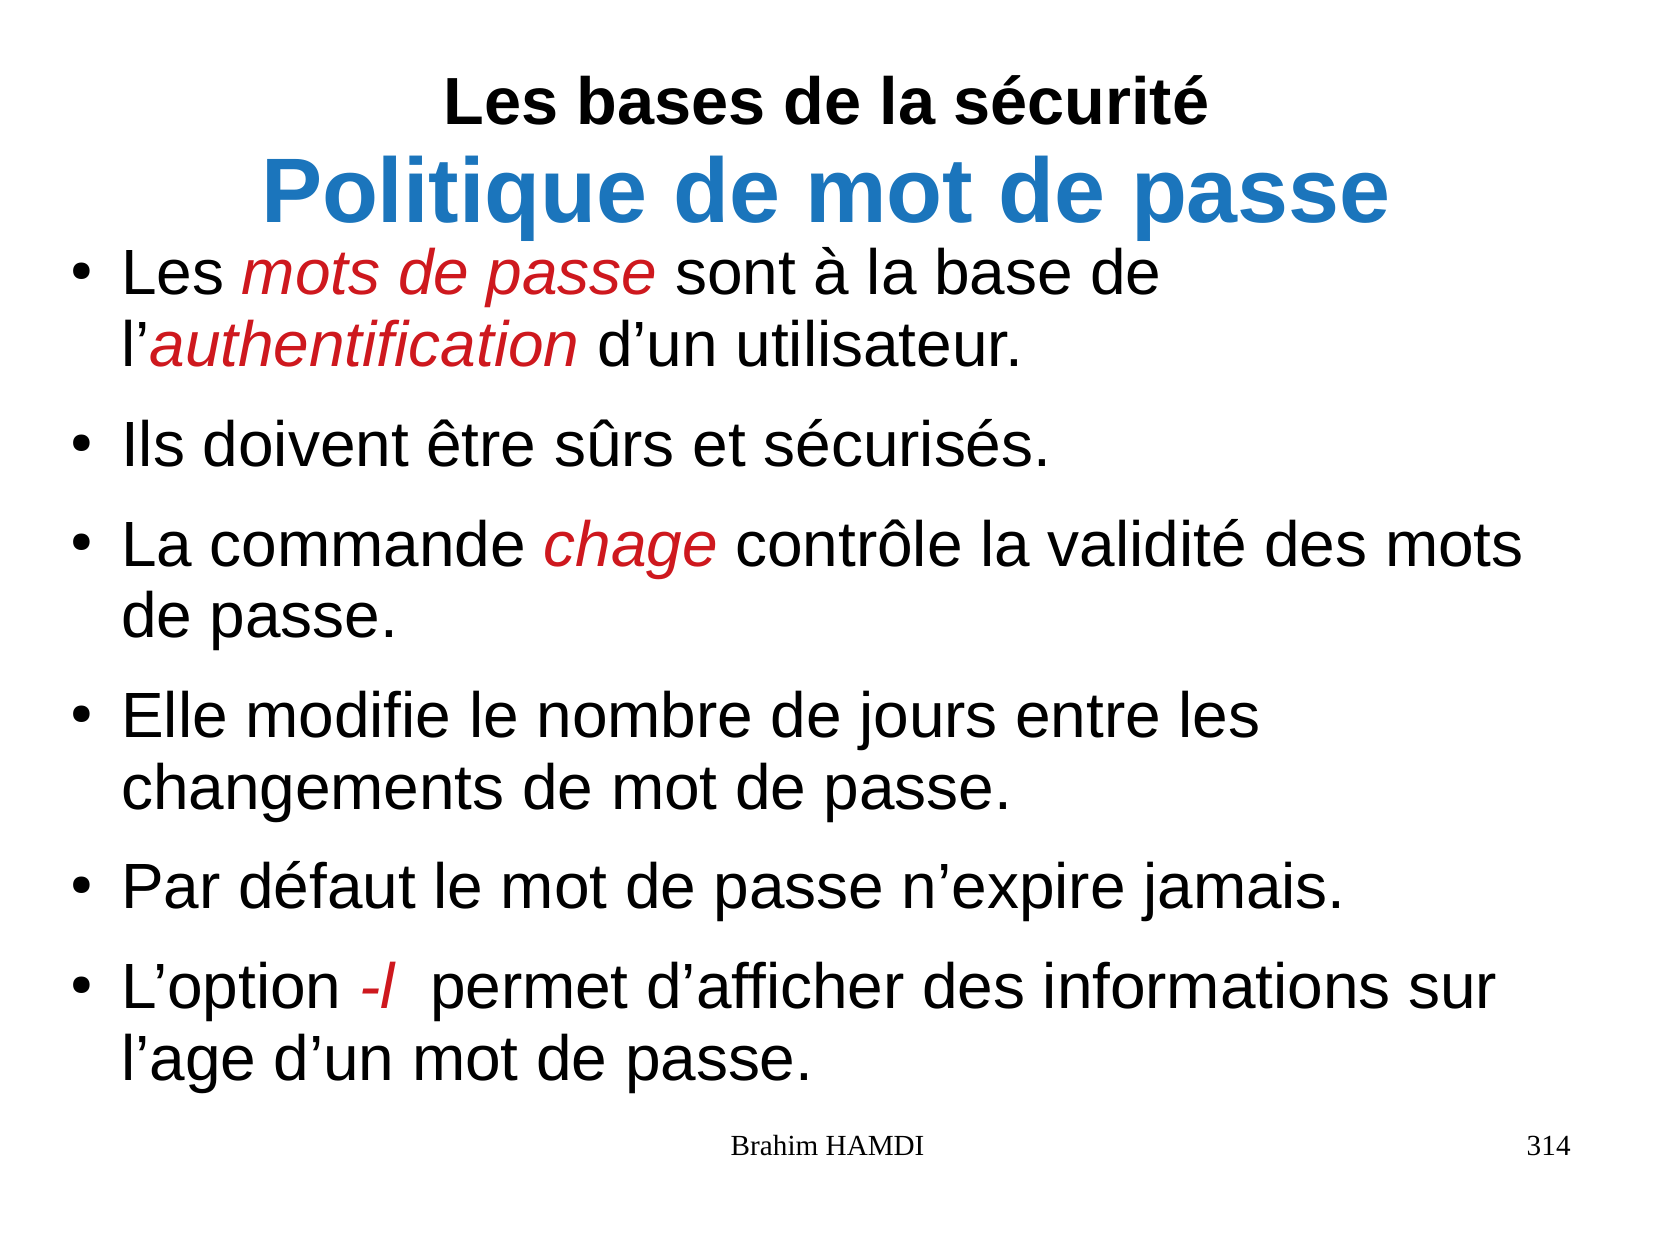

# Les bases de la sécurité Politique de mot de passe
Les mots de passe sont à la base de l’authentification d’un utilisateur.
Ils doivent être sûrs et sécurisés.
La commande chage contrôle la validité des mots de passe.
Elle modifie le nombre de jours entre les changements de mot de passe.
Par défaut le mot de passe n’expire jamais.
L’option -l permet d’afficher des informations sur l’age d’un mot de passe.
Brahim HAMDI
314